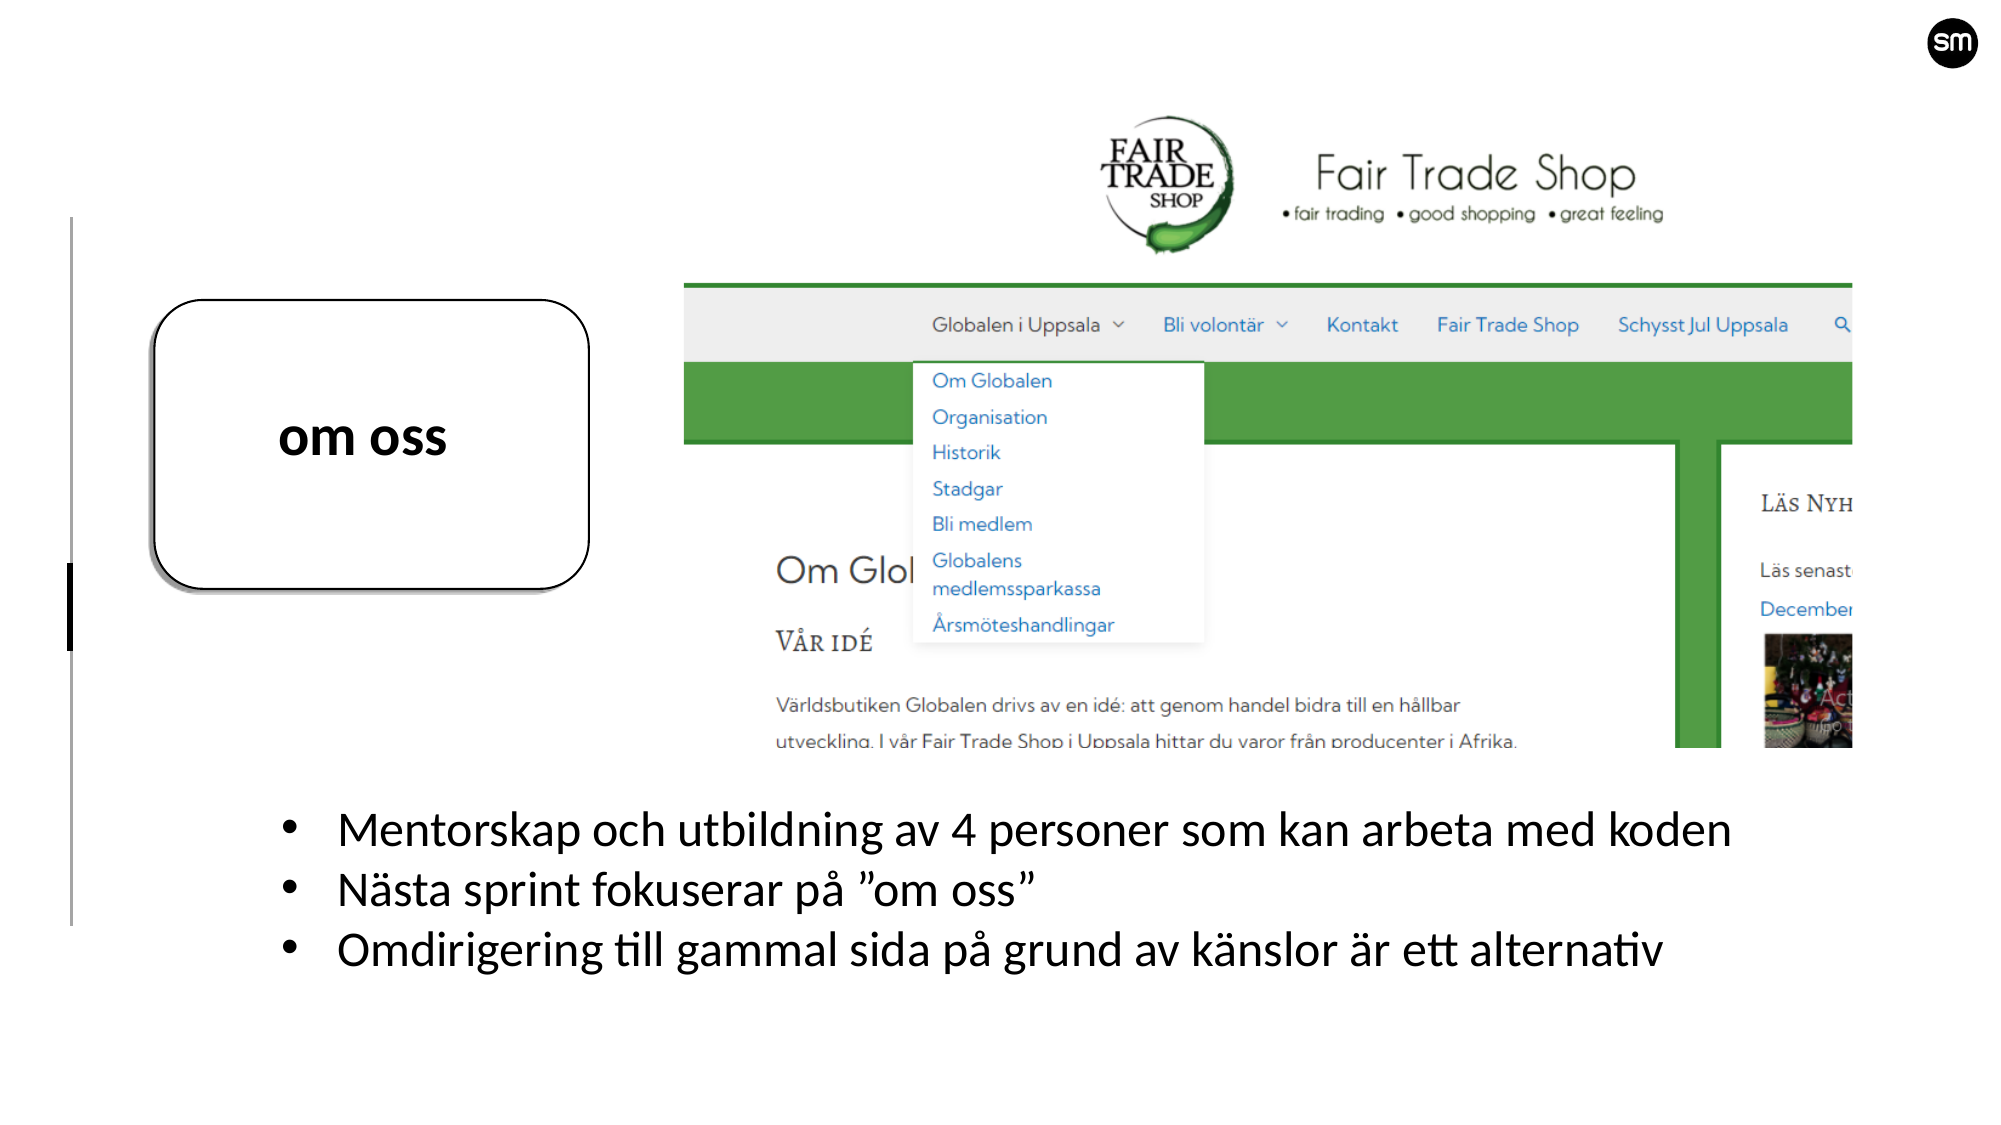

navigering
# om oss
zooma bild, möjlighet att lägga till direkt i varukorgen, strukturerad produktinformation och recensioner.
Produkt
Lättnavigerad webbplats
Ord som mål grupp känner till
intuitiv klick tillgängligt
Mentorskap och utbildning av 4 personer som kan arbeta med koden
Nästa sprint fokuserar på ”om oss”
Omdirigering till gammal sida på grund av känslor är ett alternativ